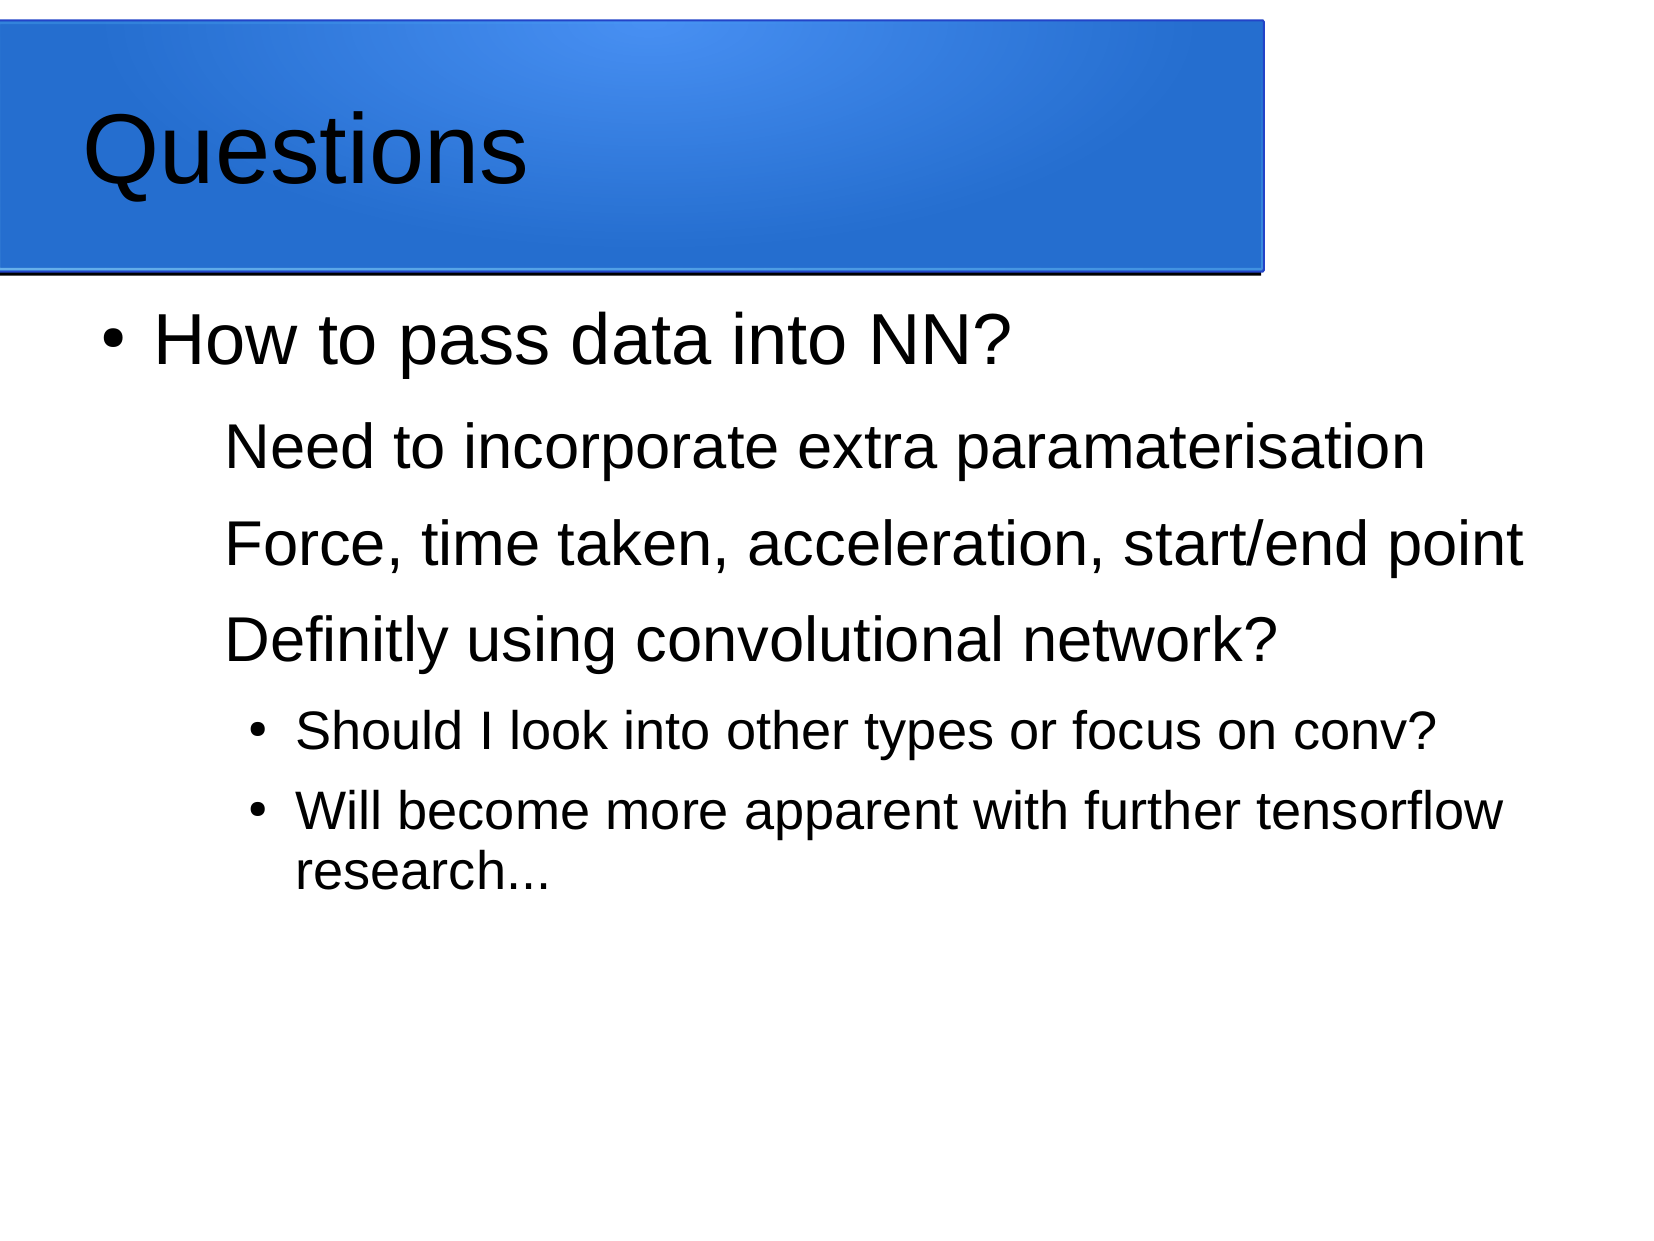

# Questions
How to pass data into NN?
Need to incorporate extra paramaterisation
Force, time taken, acceleration, start/end point
Definitly using convolutional network?
Should I look into other types or focus on conv?
Will become more apparent with further tensorflow research...